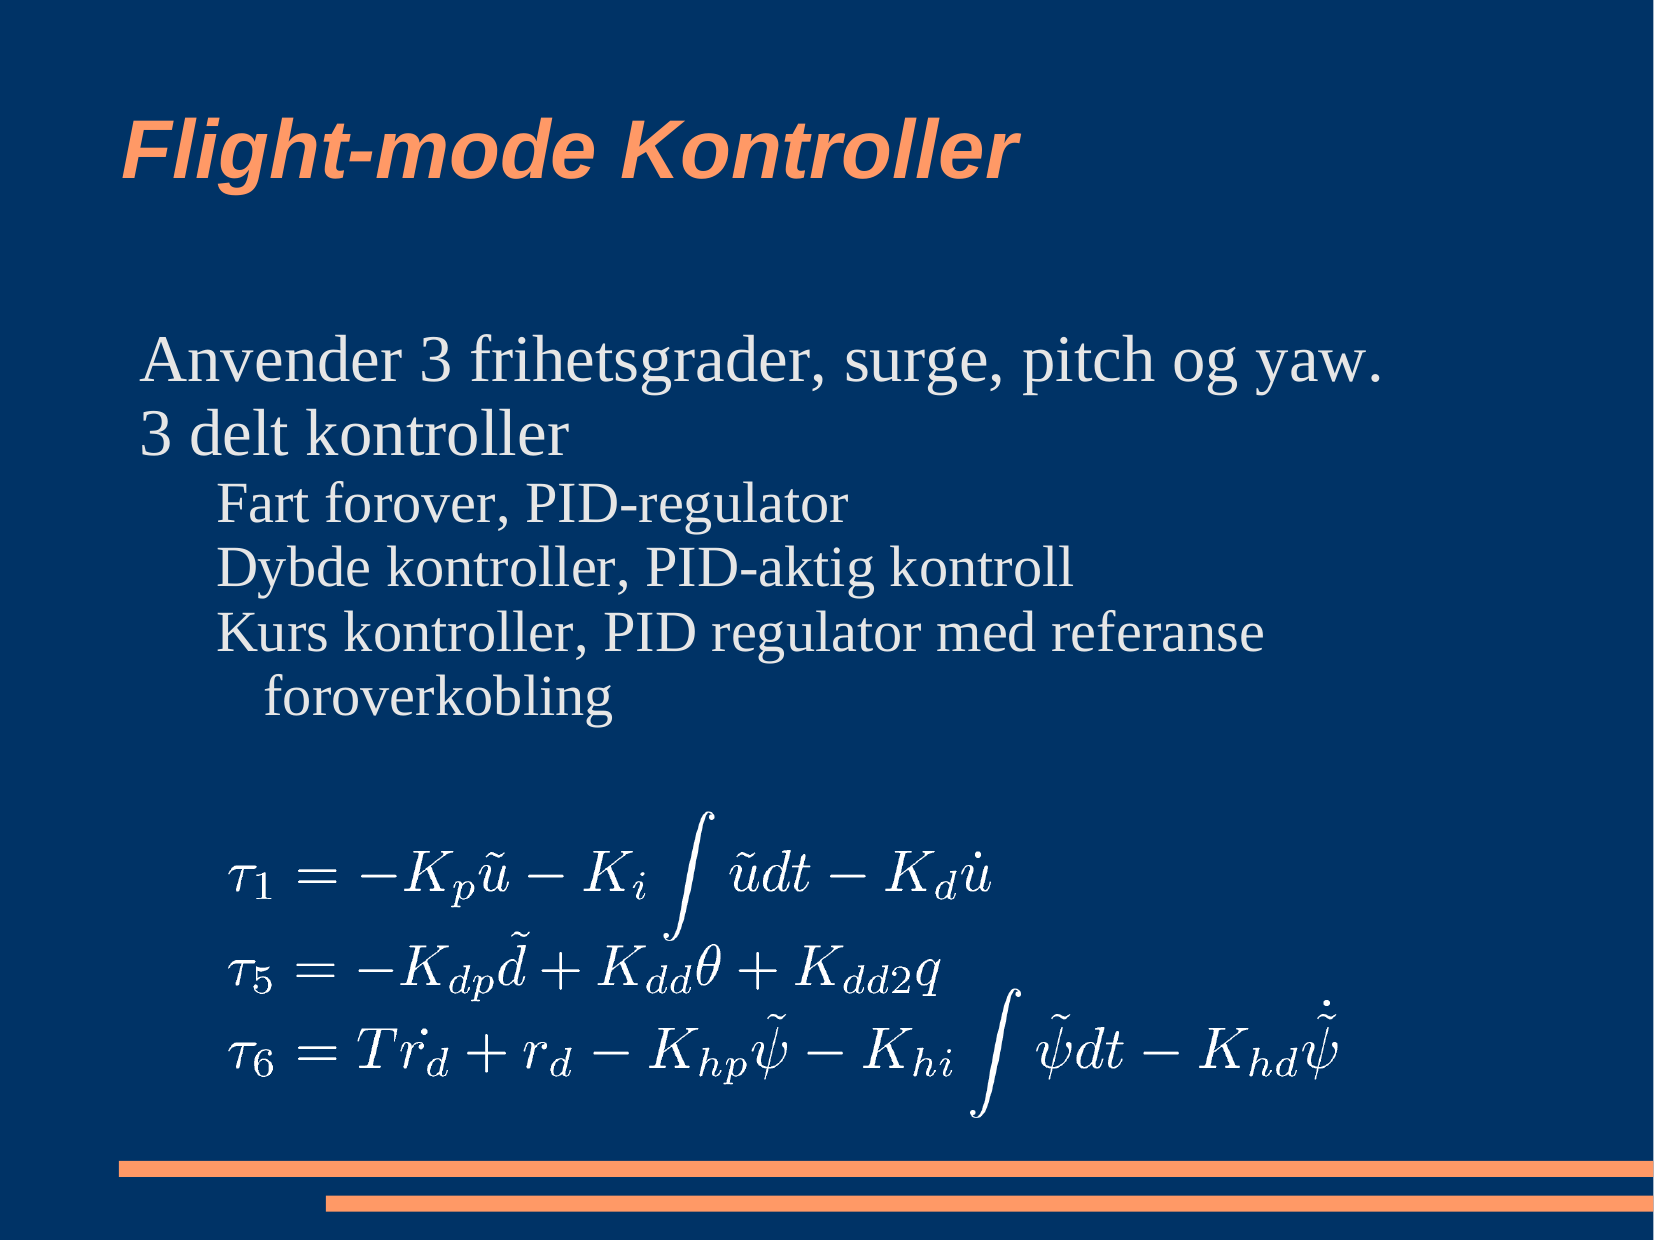

# Flight-mode Kontroller
Anvender 3 frihetsgrader, surge, pitch og yaw.
3 delt kontroller
Fart forover, PID-regulator
Dybde kontroller, PID-aktig kontroll
Kurs kontroller, PID regulator med referanse foroverkobling